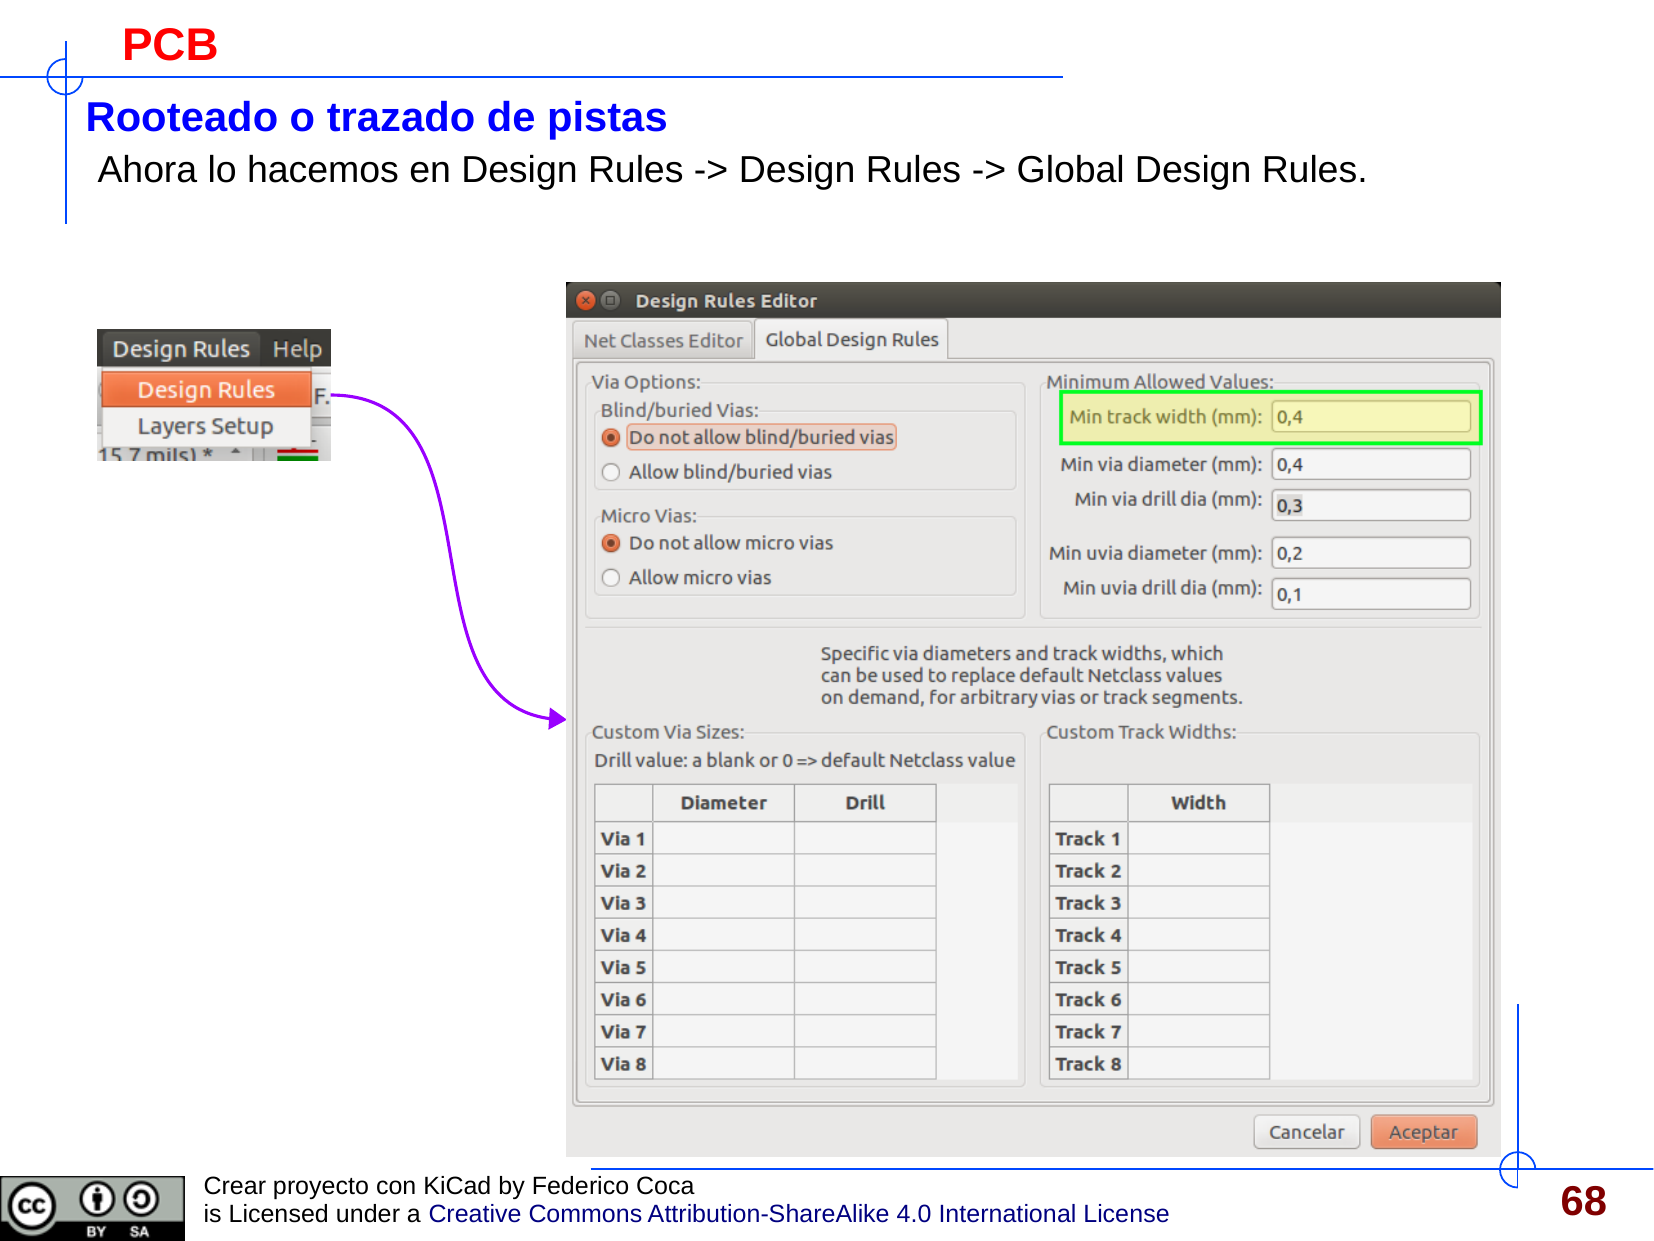

PCB
Rooteado o trazado de pistas
Ahora lo hacemos en Design Rules -> Design Rules -> Global Design Rules.
Crear proyecto con KiCad by Federico Coca
is Licensed under a Creative Commons Attribution-ShareAlike 4.0 International License